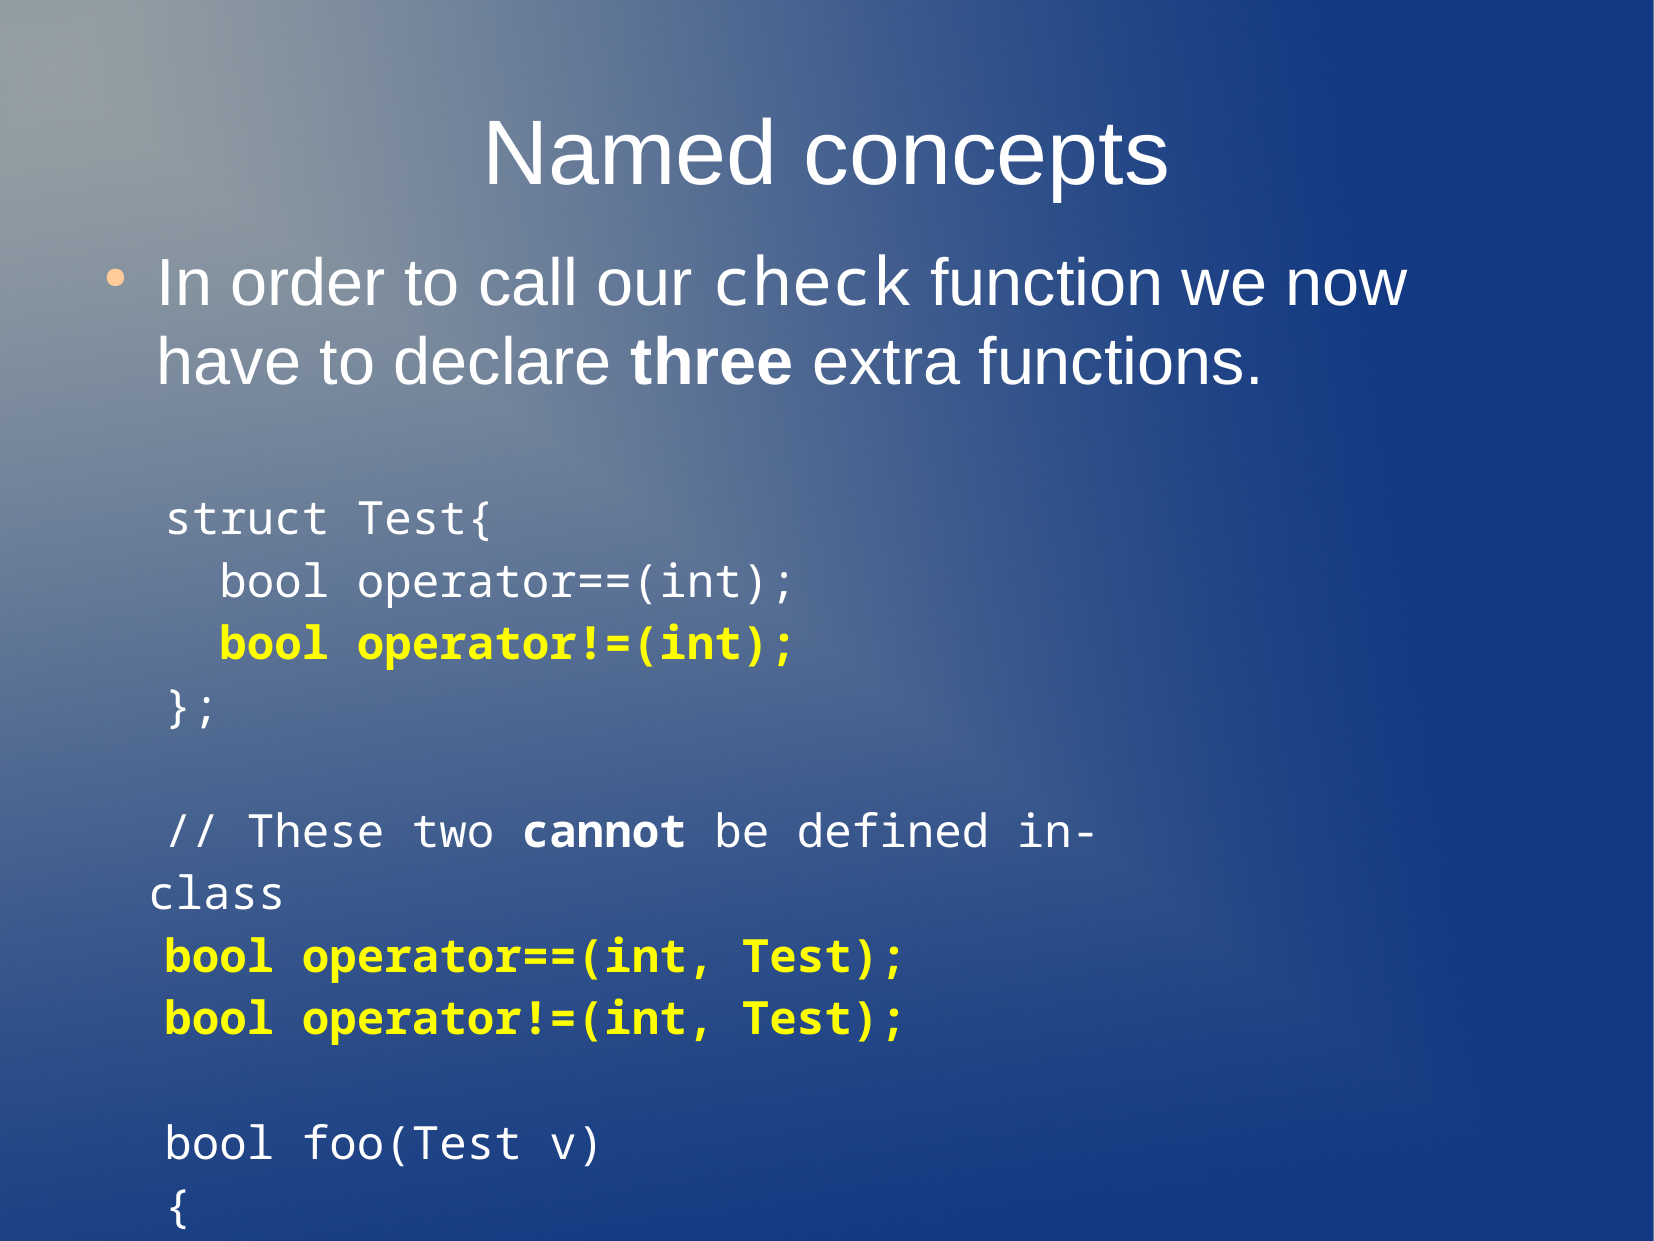

# Named concepts
In order to call our check function we now have to declare three extra functions.
struct Test{
 bool operator==(int);
 bool operator!=(int);
};
// These two cannot be defined in-class
bool operator==(int, Test);
bool operator!=(int, Test);
bool foo(Test v)
{
 return check(v, 0); // Ok
}